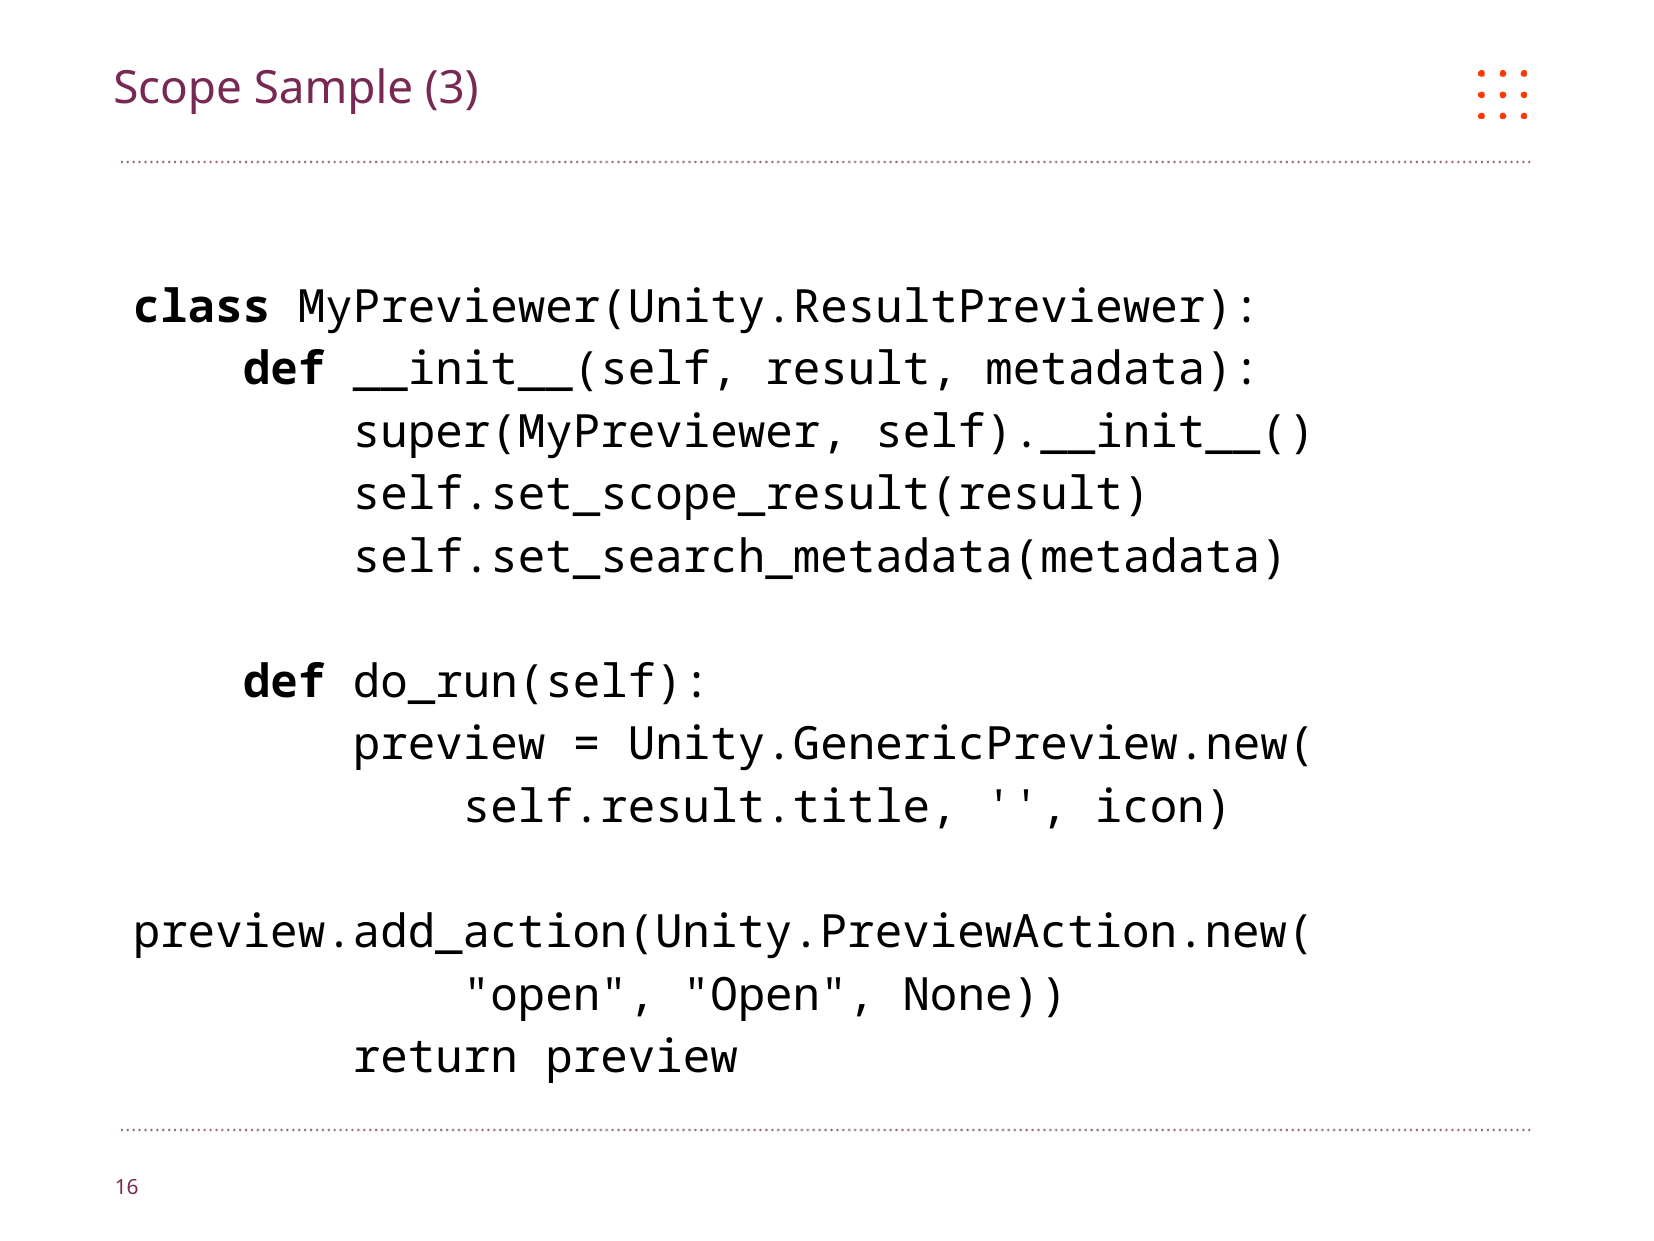

# Scope Sample (3)
class MyPreviewer(Unity.ResultPreviewer):
 def __init__(self, result, metadata):
 super(MyPreviewer, self).__init__()
 self.set_scope_result(result)
 self.set_search_metadata(metadata)
 def do_run(self):
 preview = Unity.GenericPreview.new(
 self.result.title, '', icon)
 preview.add_action(Unity.PreviewAction.new(
 "open", "Open", None))
 return preview